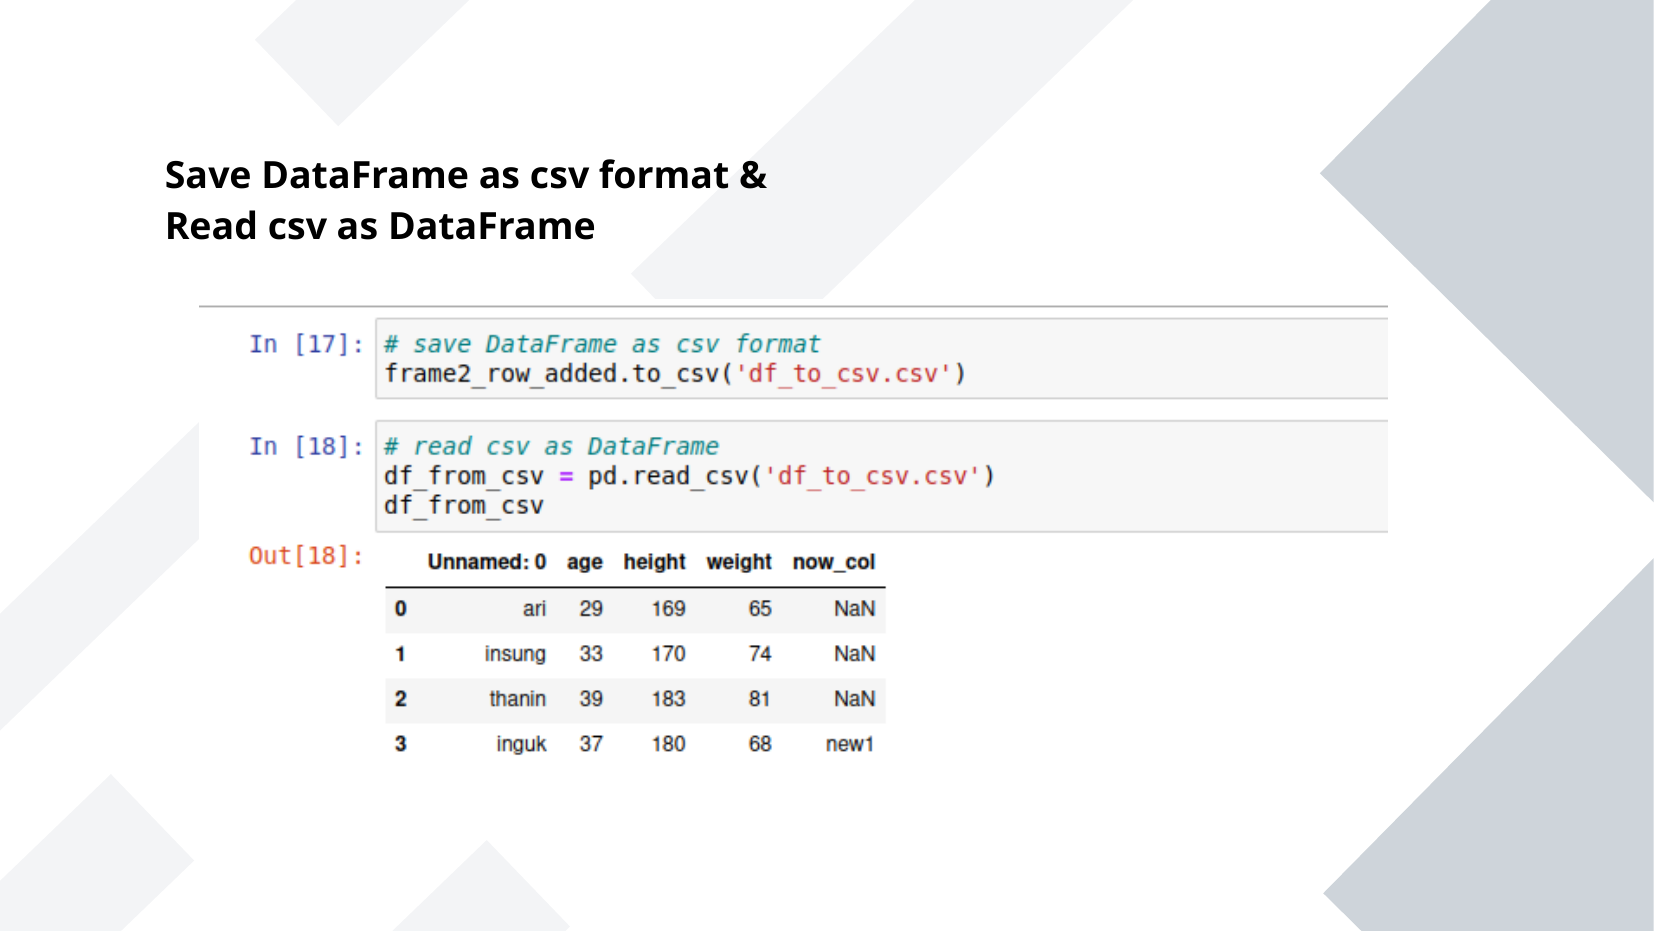

Save DataFrame as csv format &
Read csv as DataFrame